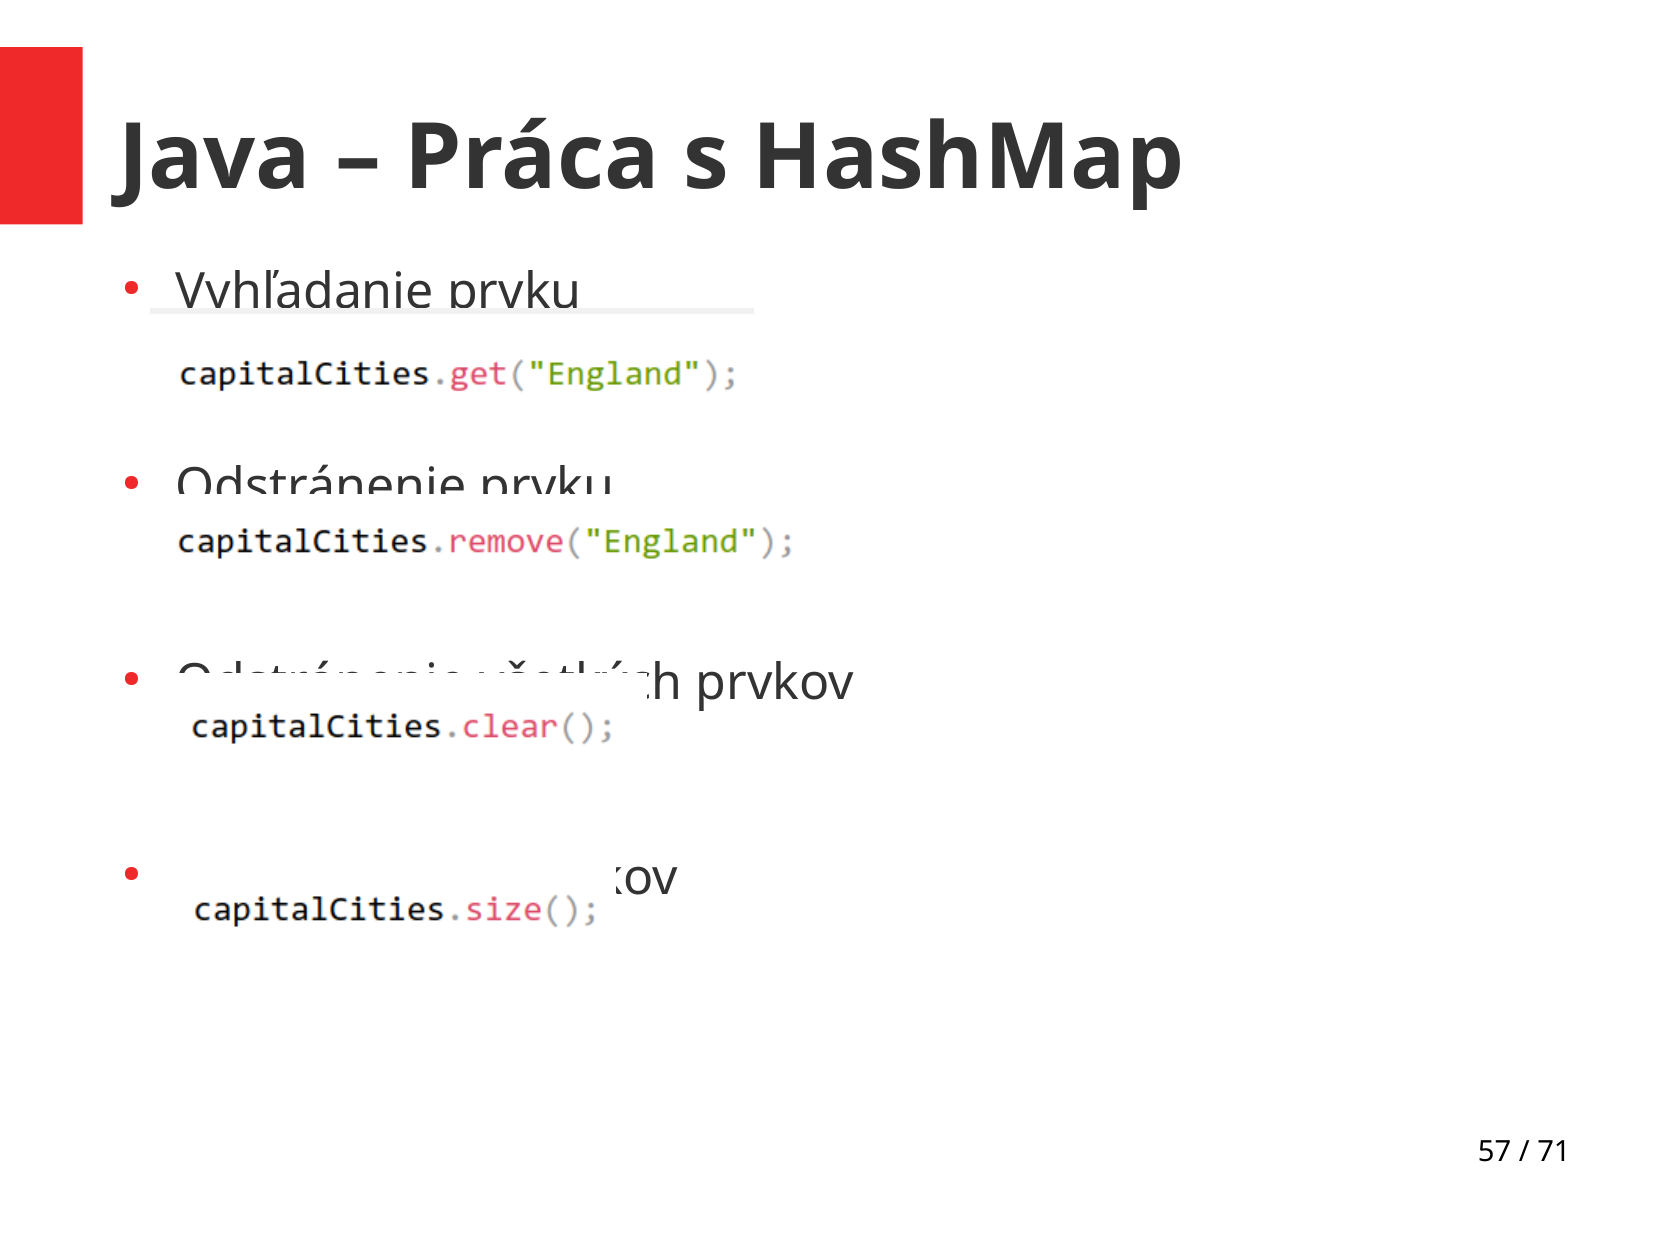

# Java – Práca s HashMap
Vyhľadanie prvku
Odstránenie prvku
Odstránenie všetkých prvkov
Zistenie počtu prvkov
57